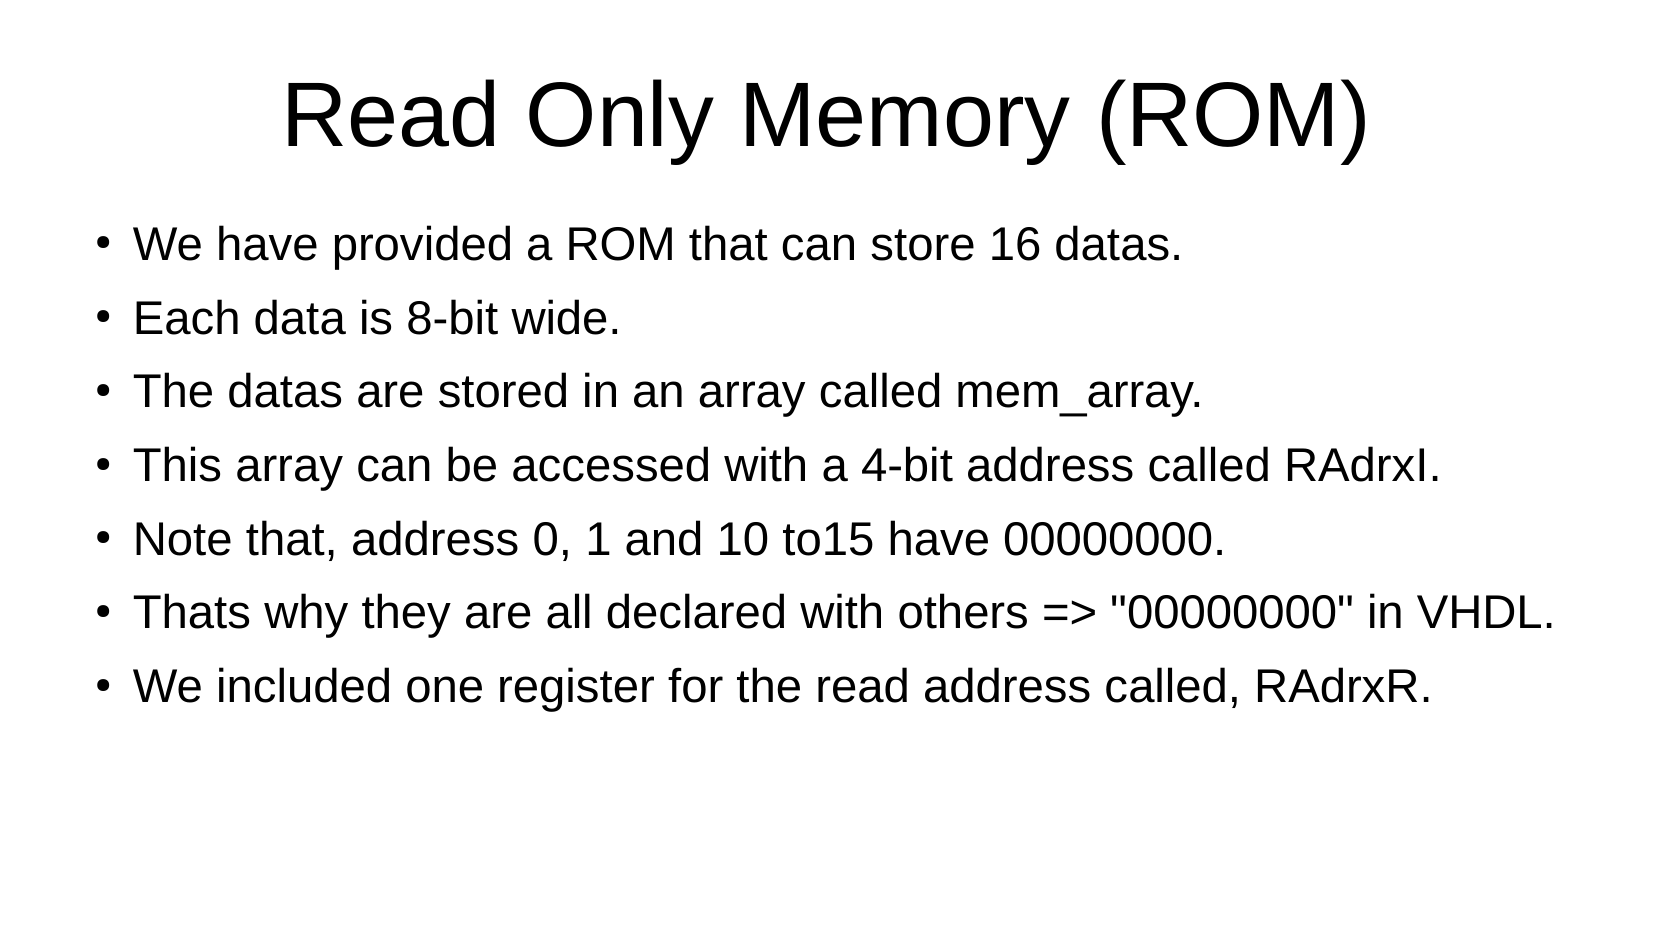

# Read Only Memory (ROM)
We have provided a ROM that can store 16 datas.
Each data is 8-bit wide.
The datas are stored in an array called mem_array.
This array can be accessed with a 4-bit address called RAdrxI.
Note that, address 0, 1 and 10 to15 have 00000000.
Thats why they are all declared with others => "00000000" in VHDL.
We included one register for the read address called, RAdrxR.